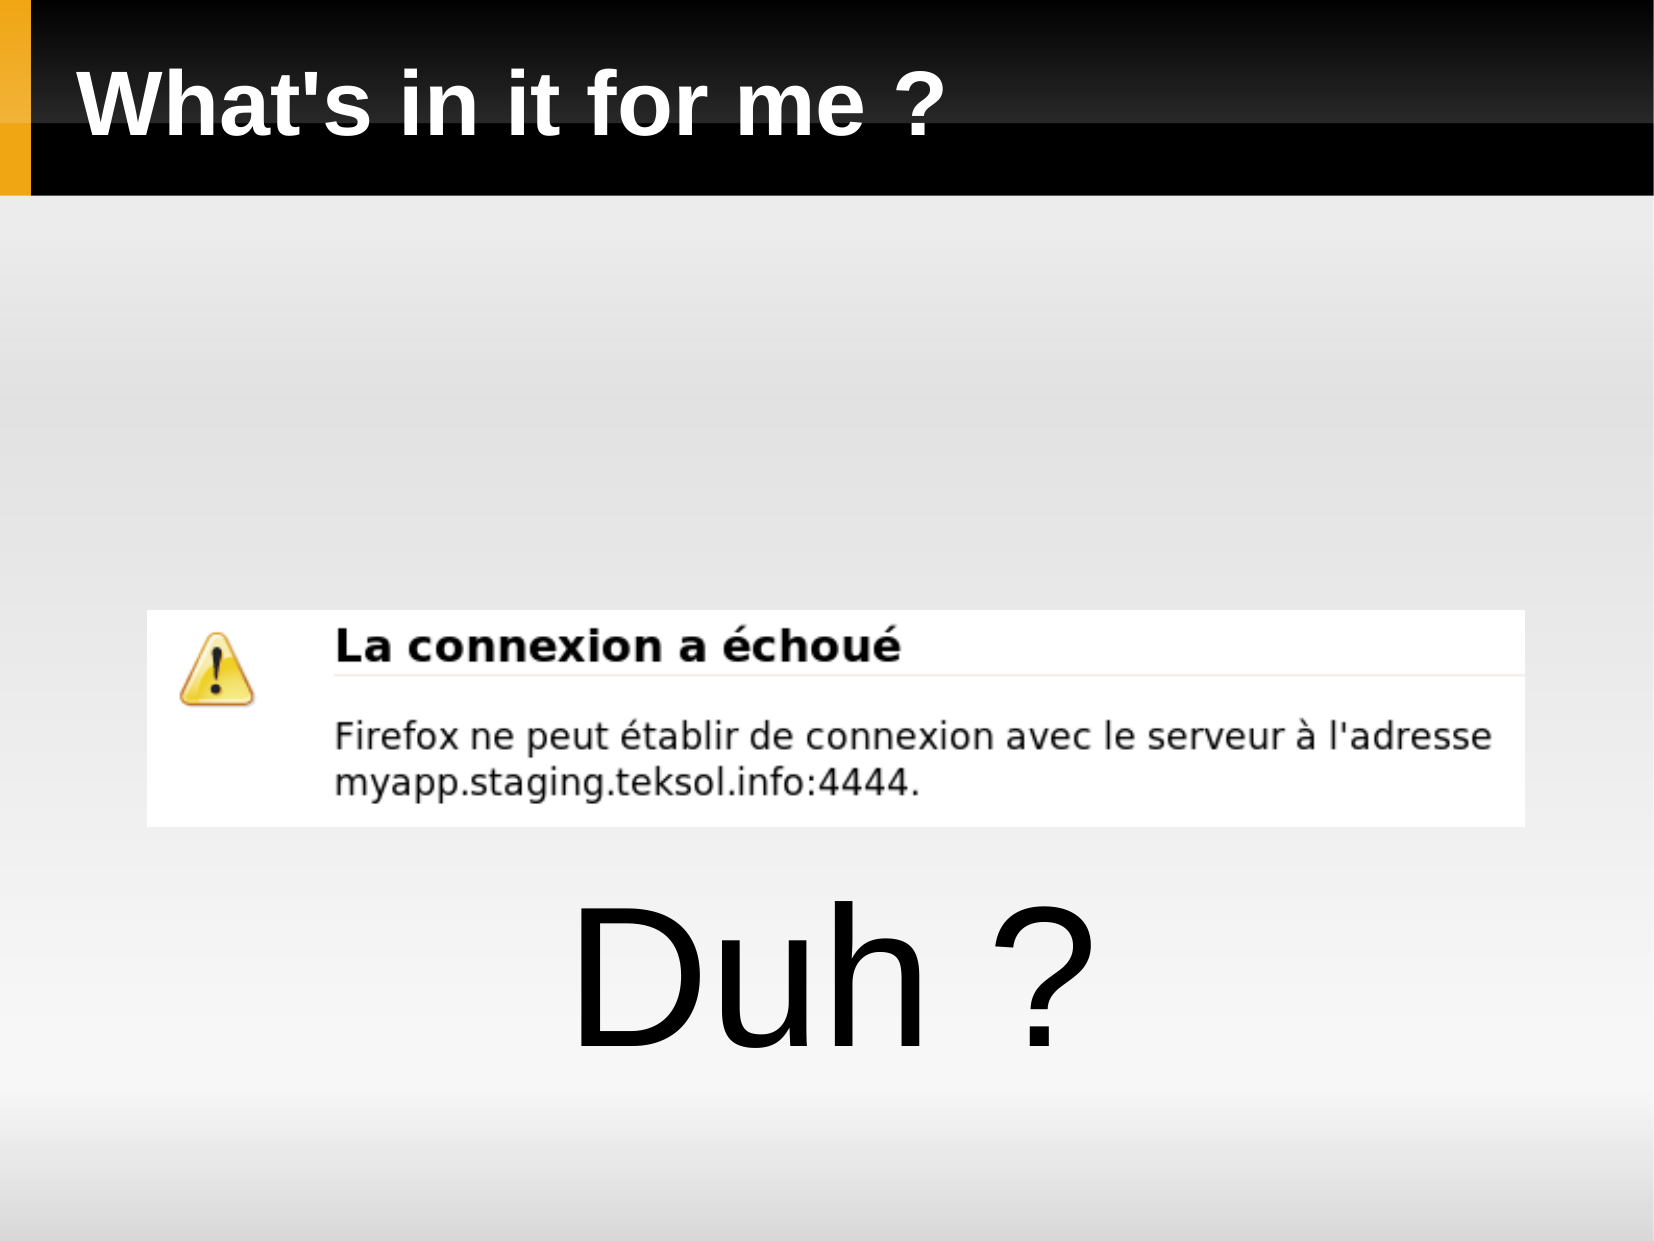

# What's in it for me ?
Duh ?